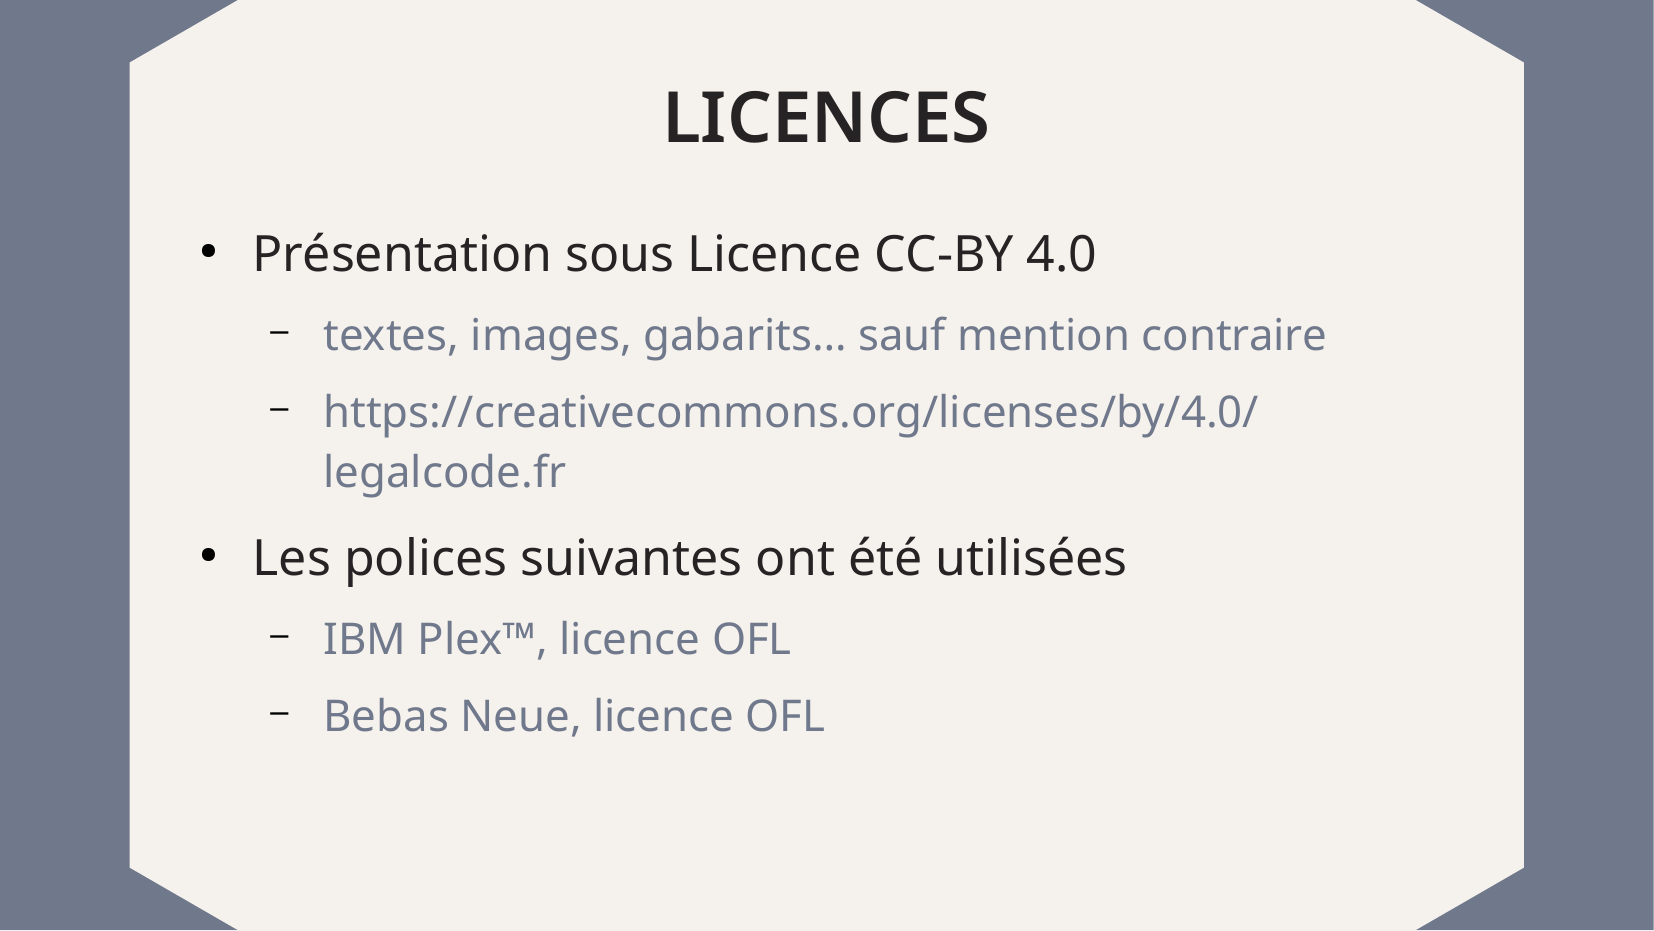

# Licences
Présentation sous Licence CC-BY 4.0
textes, images, gabarits… sauf mention contraire
https://creativecommons.org/licenses/by/4.0/legalcode.fr
Les polices suivantes ont été utilisées
IBM Plex™, licence OFL
Bebas Neue, licence OFL